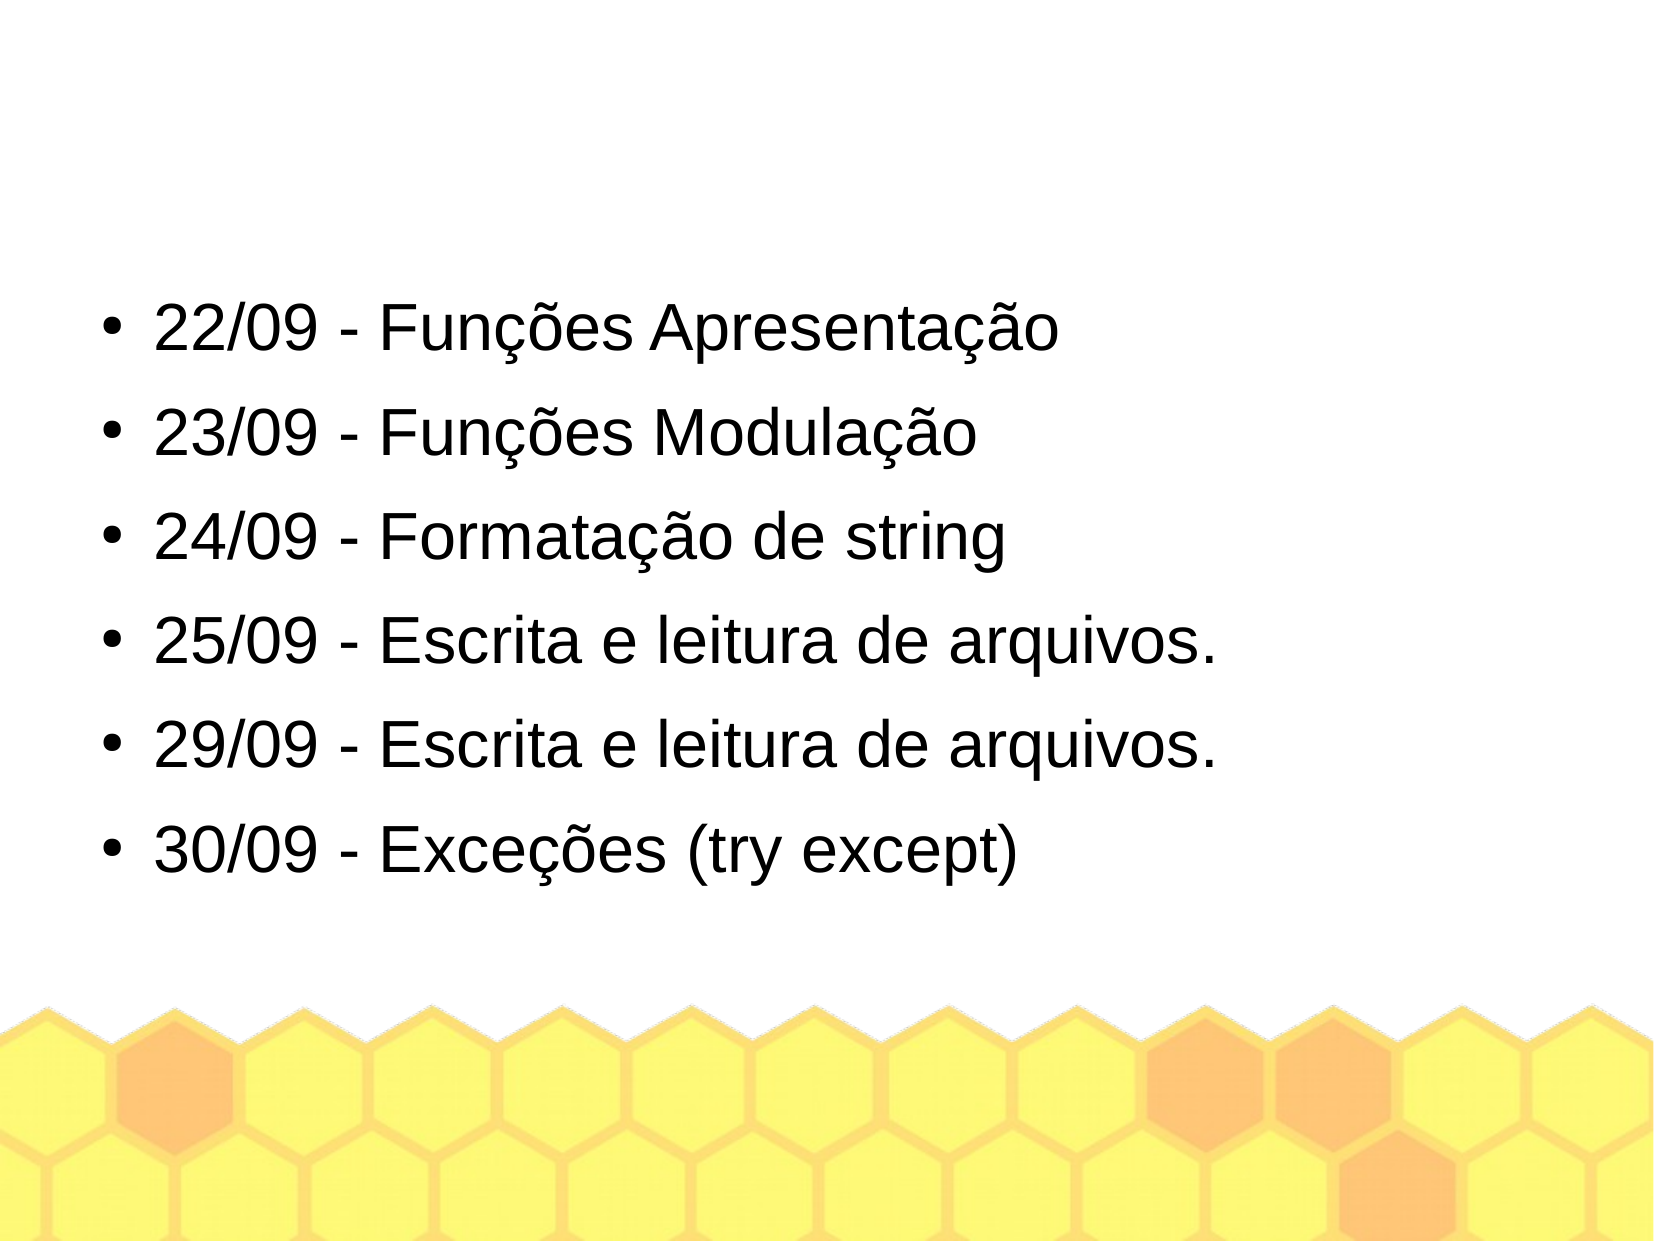

#
22/09 - Funções Apresentação
23/09 - Funções Modulação
24/09 - Formatação de string
25/09 - Escrita e leitura de arquivos.
29/09 - Escrita e leitura de arquivos.
30/09 - Exceções (try except)